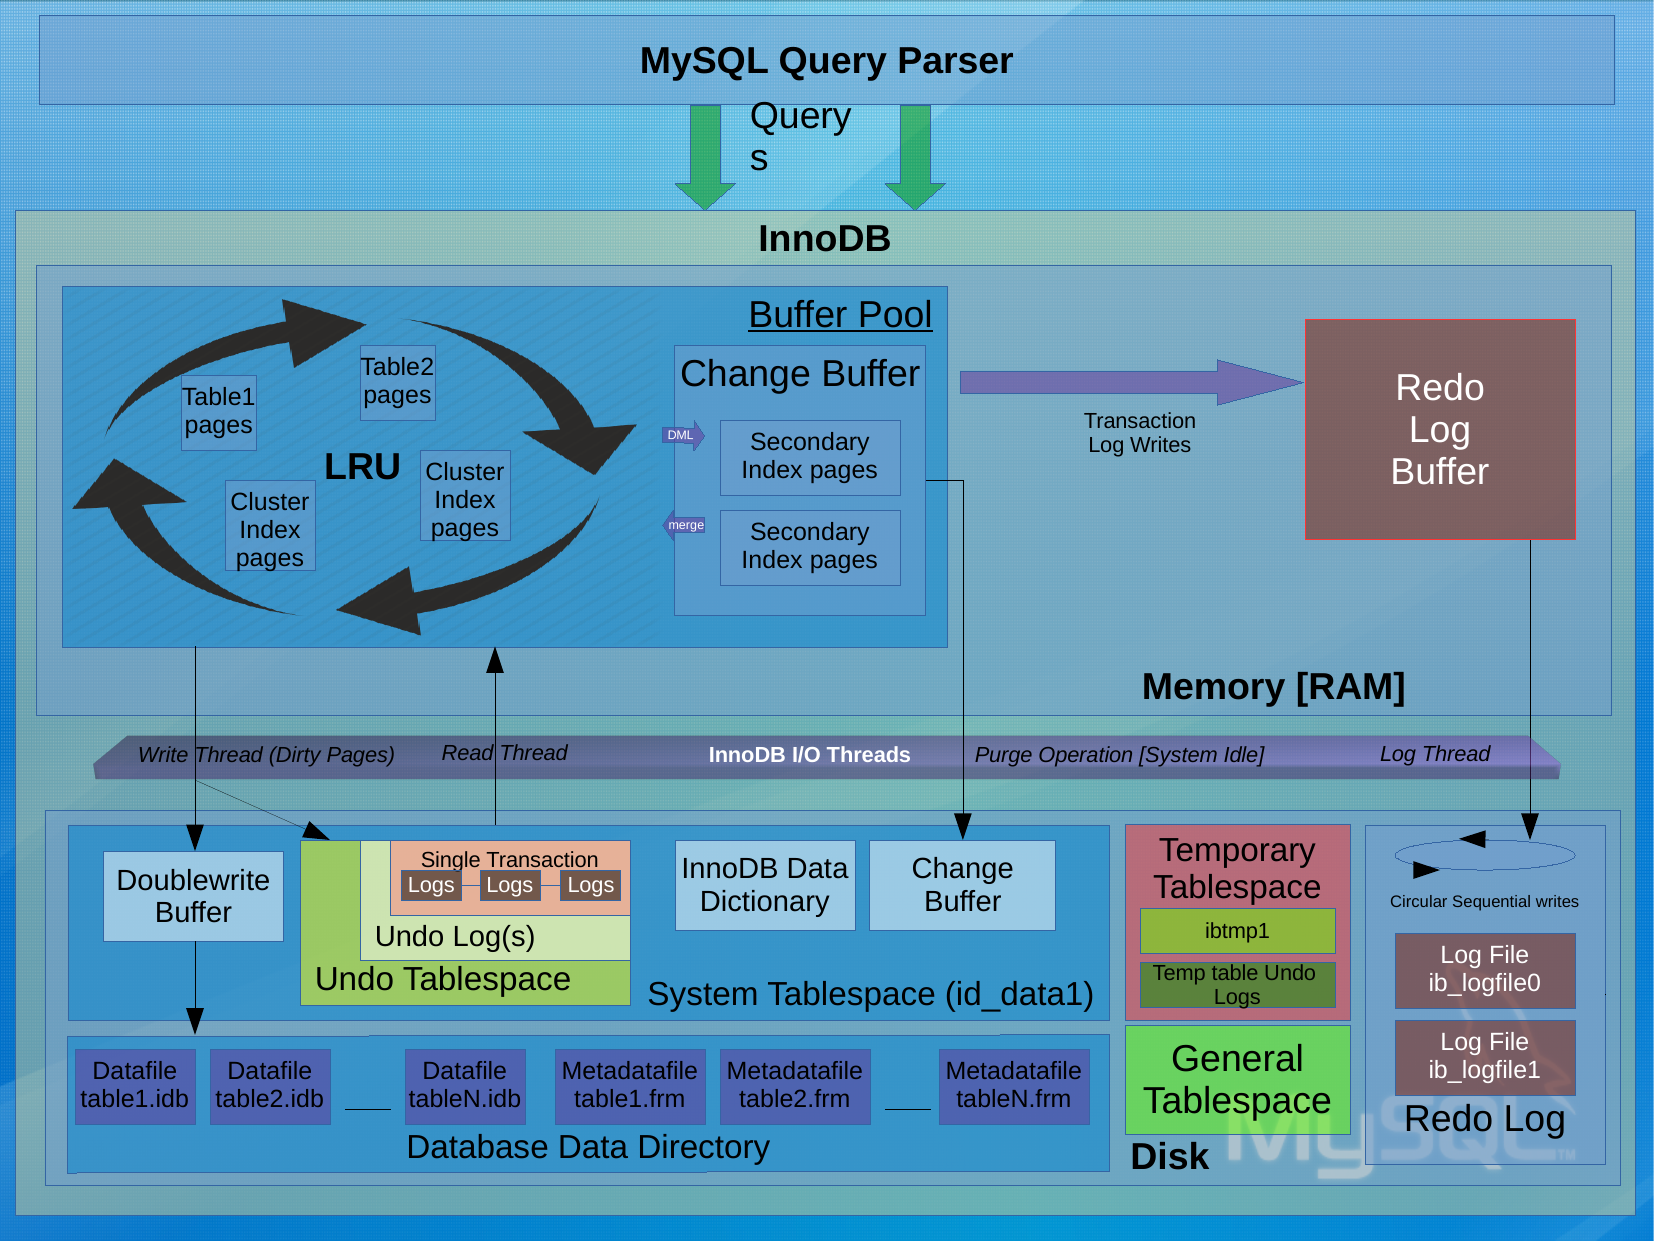

MySQL Query Parser
Querys
InnoDB
 									Memory [RAM]
Buffer Pool
LRU
Redo
Log
Buffer
Table2
pages
Change Buffer
Table1
pages
Transaction
Log Writes
Secondary
Index pages
DML
Cluster
Index
pages
Cluster
Index
pages
merge
Secondary
Index pages
Read Thread
Purge Operation [System Idle]
Log Thread
InnoDB I/O Threads
Write Thread (Dirty Pages)
									Disk
Temporary
Tablespace
Redo Log
System Tablespace (id_data1)
Undo Tablespace
Undo Log(s)
Single Transaction
InnoDB Data
Dictionary
Change
Buffer
Doublewrite
Buffer
Logs
Logs
Logs
Circular Sequential writes
ibtmp1
Log File
ib_logfile0
Temp table Undo
Logs
Log File
ib_logfile1
General
Tablespace
Database Data Directory
Datafile
table1.idb
Datafile
table2.idb
Datafile
tableN.idb
Metadatafile
table1.frm
Metadatafile
table2.frm
Metadatafile
tableN.frm